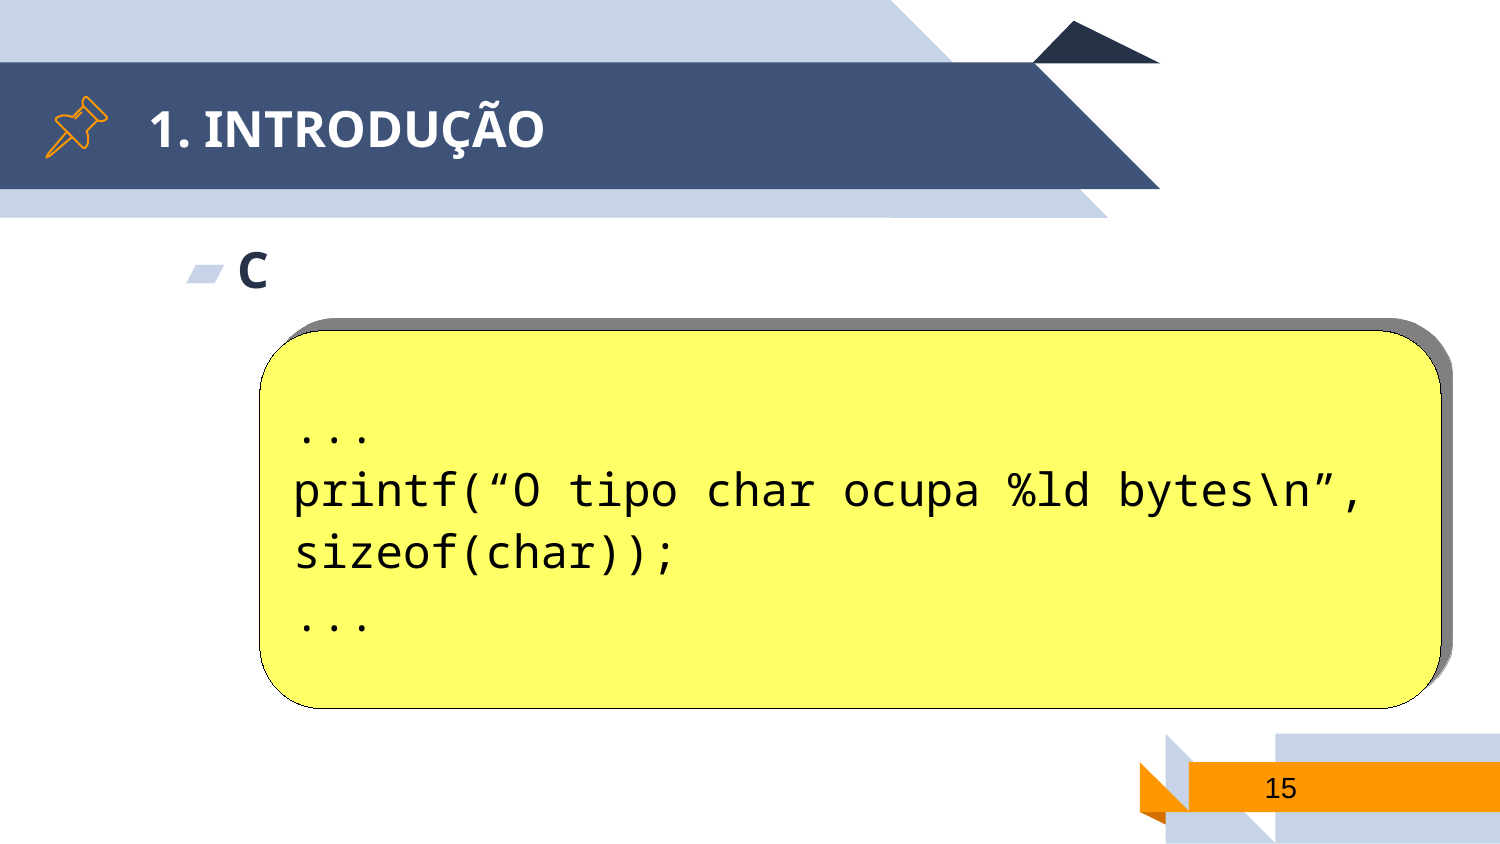

# 1. INTRODUÇÃO
 C
...
printf(“O tipo char ocupa %ld bytes\n”,
sizeof(char));
...